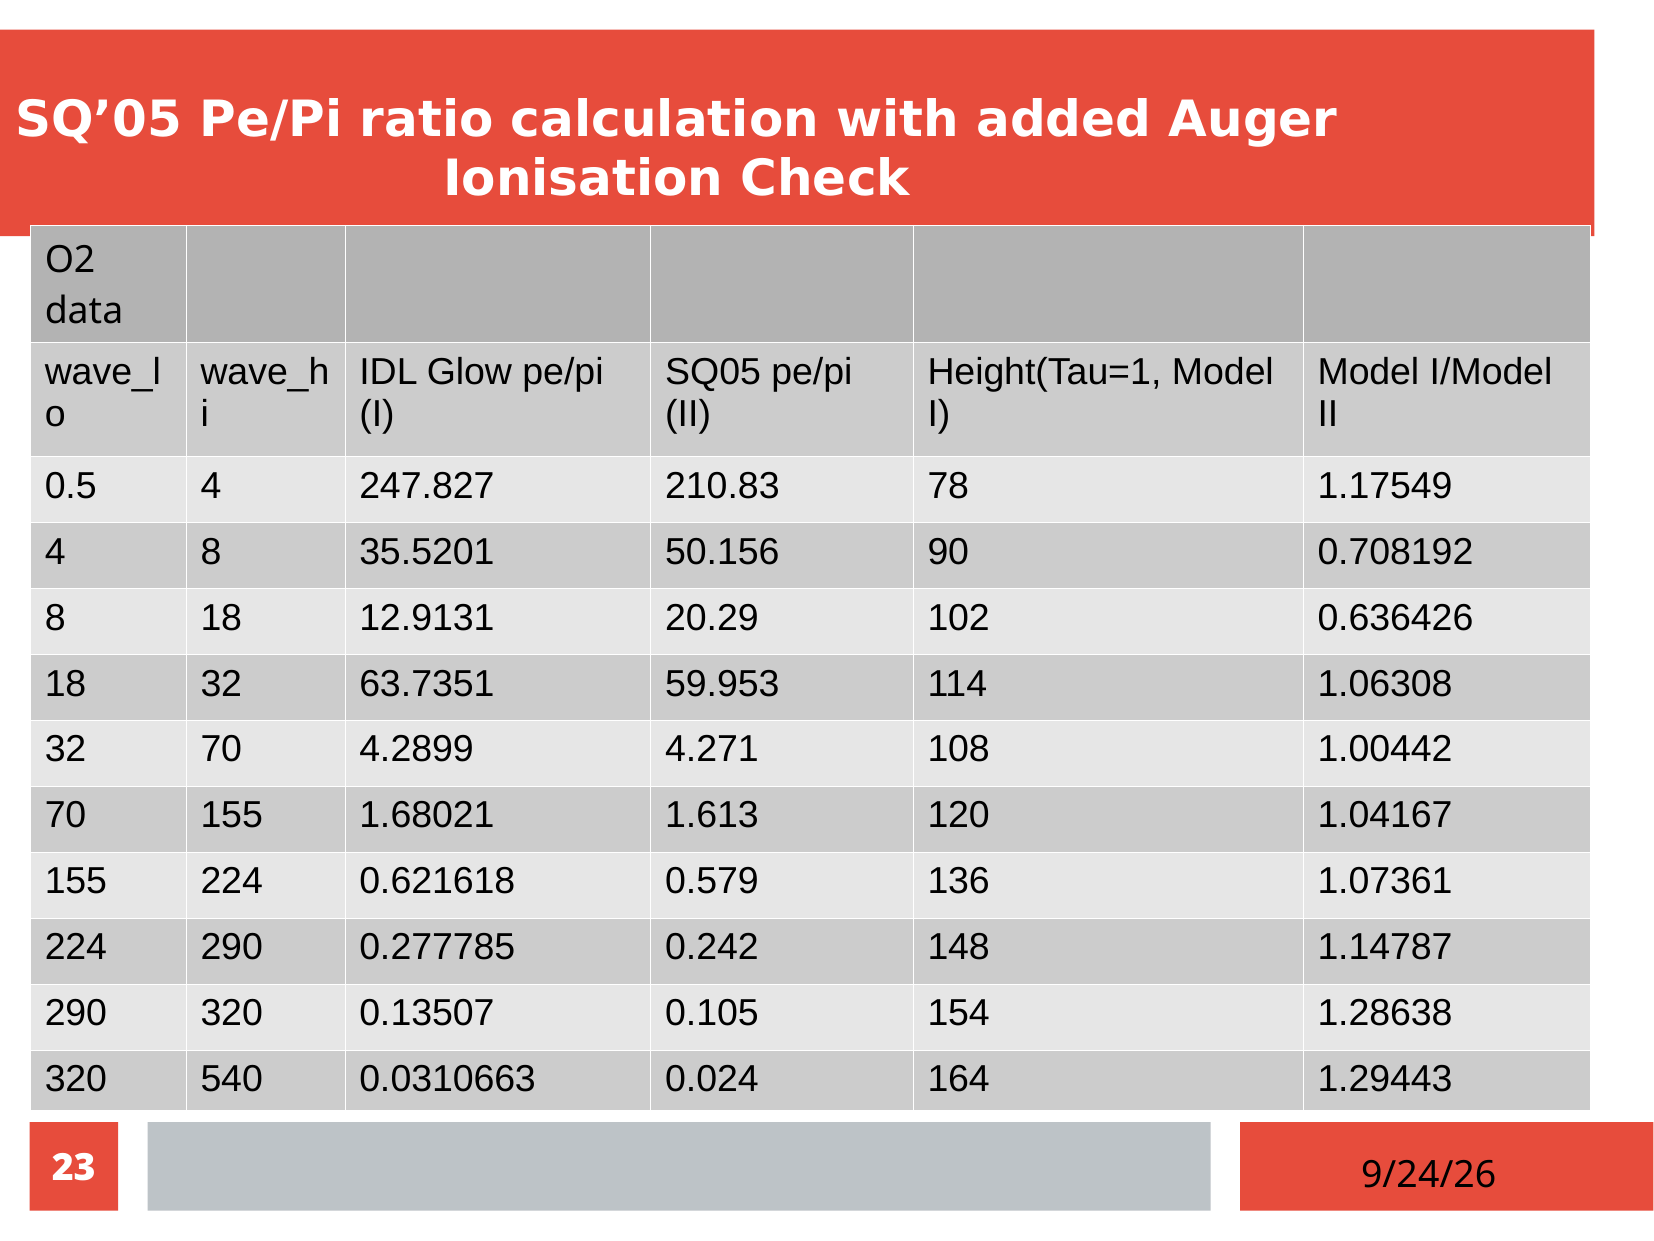

# SQ’05 Pe/Pi ratio calculation with added Auger Ionisation Check
| O2 data | | | | | |
| --- | --- | --- | --- | --- | --- |
| wave\_lo | wave\_hi | IDL Glow pe/pi (I) | SQ05 pe/pi (II) | Height(Tau=1, Model I) | Model I/Model II |
| 0.5 | 4 | 247.827 | 210.83 | 78 | 1.17549 |
| 4 | 8 | 35.5201 | 50.156 | 90 | 0.708192 |
| 8 | 18 | 12.9131 | 20.29 | 102 | 0.636426 |
| 18 | 32 | 63.7351 | 59.953 | 114 | 1.06308 |
| 32 | 70 | 4.2899 | 4.271 | 108 | 1.00442 |
| 70 | 155 | 1.68021 | 1.613 | 120 | 1.04167 |
| 155 | 224 | 0.621618 | 0.579 | 136 | 1.07361 |
| 224 | 290 | 0.277785 | 0.242 | 148 | 1.14787 |
| 290 | 320 | 0.13507 | 0.105 | 154 | 1.28638 |
| 320 | 540 | 0.0310663 | 0.024 | 164 | 1.29443 |
23